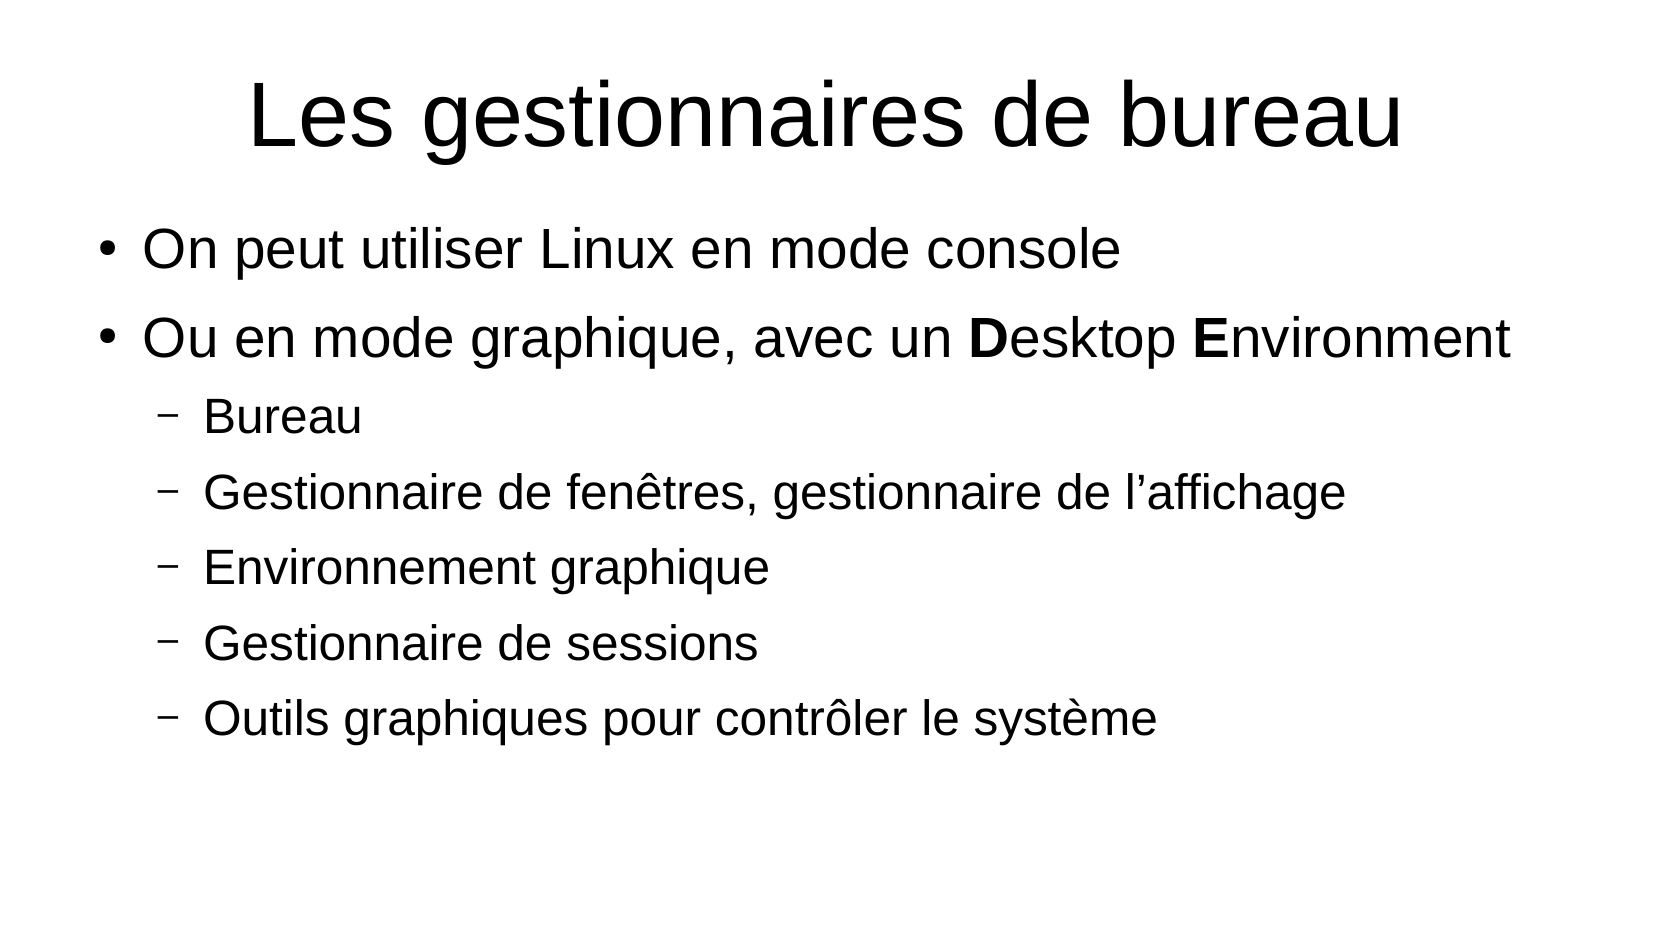

# Les gestionnaires de bureau
On peut utiliser Linux en mode console
Ou en mode graphique, avec un Desktop Environment
Bureau
Gestionnaire de fenêtres, gestionnaire de l’affichage
Environnement graphique
Gestionnaire de sessions
Outils graphiques pour contrôler le système